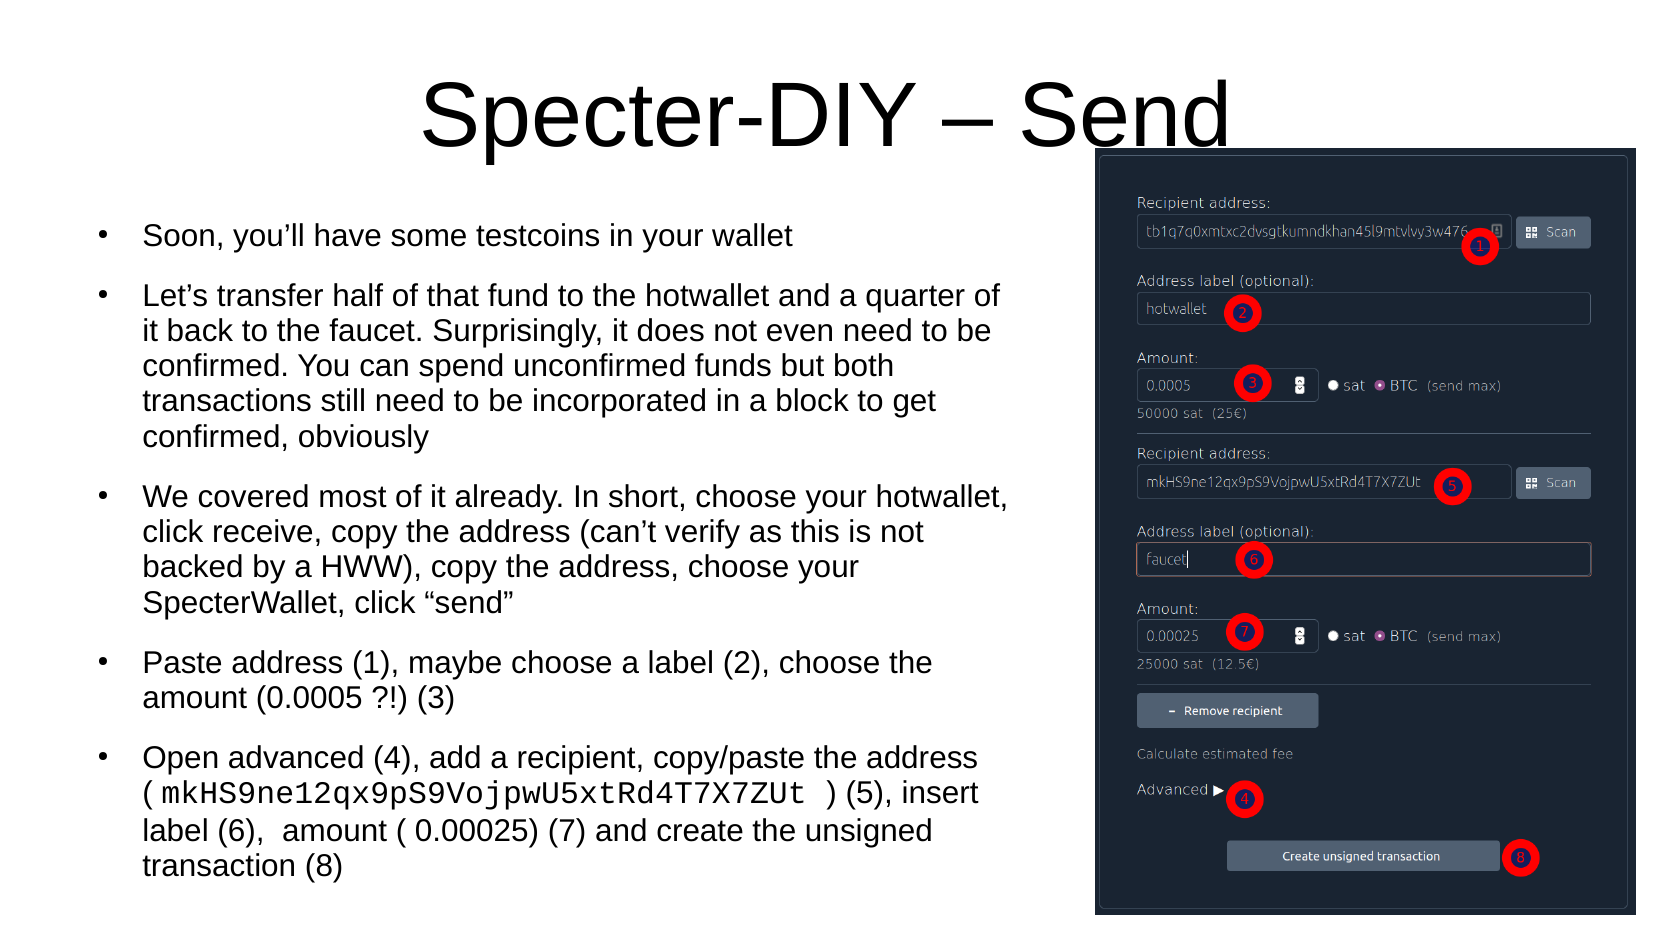

# Specter-DIY – Send
Soon, you’ll have some testcoins in your wallet
Let’s transfer half of that fund to the hotwallet and a quarter of it back to the faucet. Surprisingly, it does not even need to be confirmed. You can spend unconfirmed funds but both transactions still need to be incorporated in a block to get confirmed, obviously
We covered most of it already. In short, choose your hotwallet, click receive, copy the address (can’t verify as this is not backed by a HWW), copy the address, choose your SpecterWallet, click “send”
Paste address (1), maybe choose a label (2), choose the amount (0.0005 ?!) (3)
Open advanced (4), add a recipient, copy/paste the address ( mkHS9ne12qx9pS9VojpwU5xtRd4T7X7ZUt ) (5), insert label (6), amount ( 0.00025) (7) and create the unsigned transaction (8)